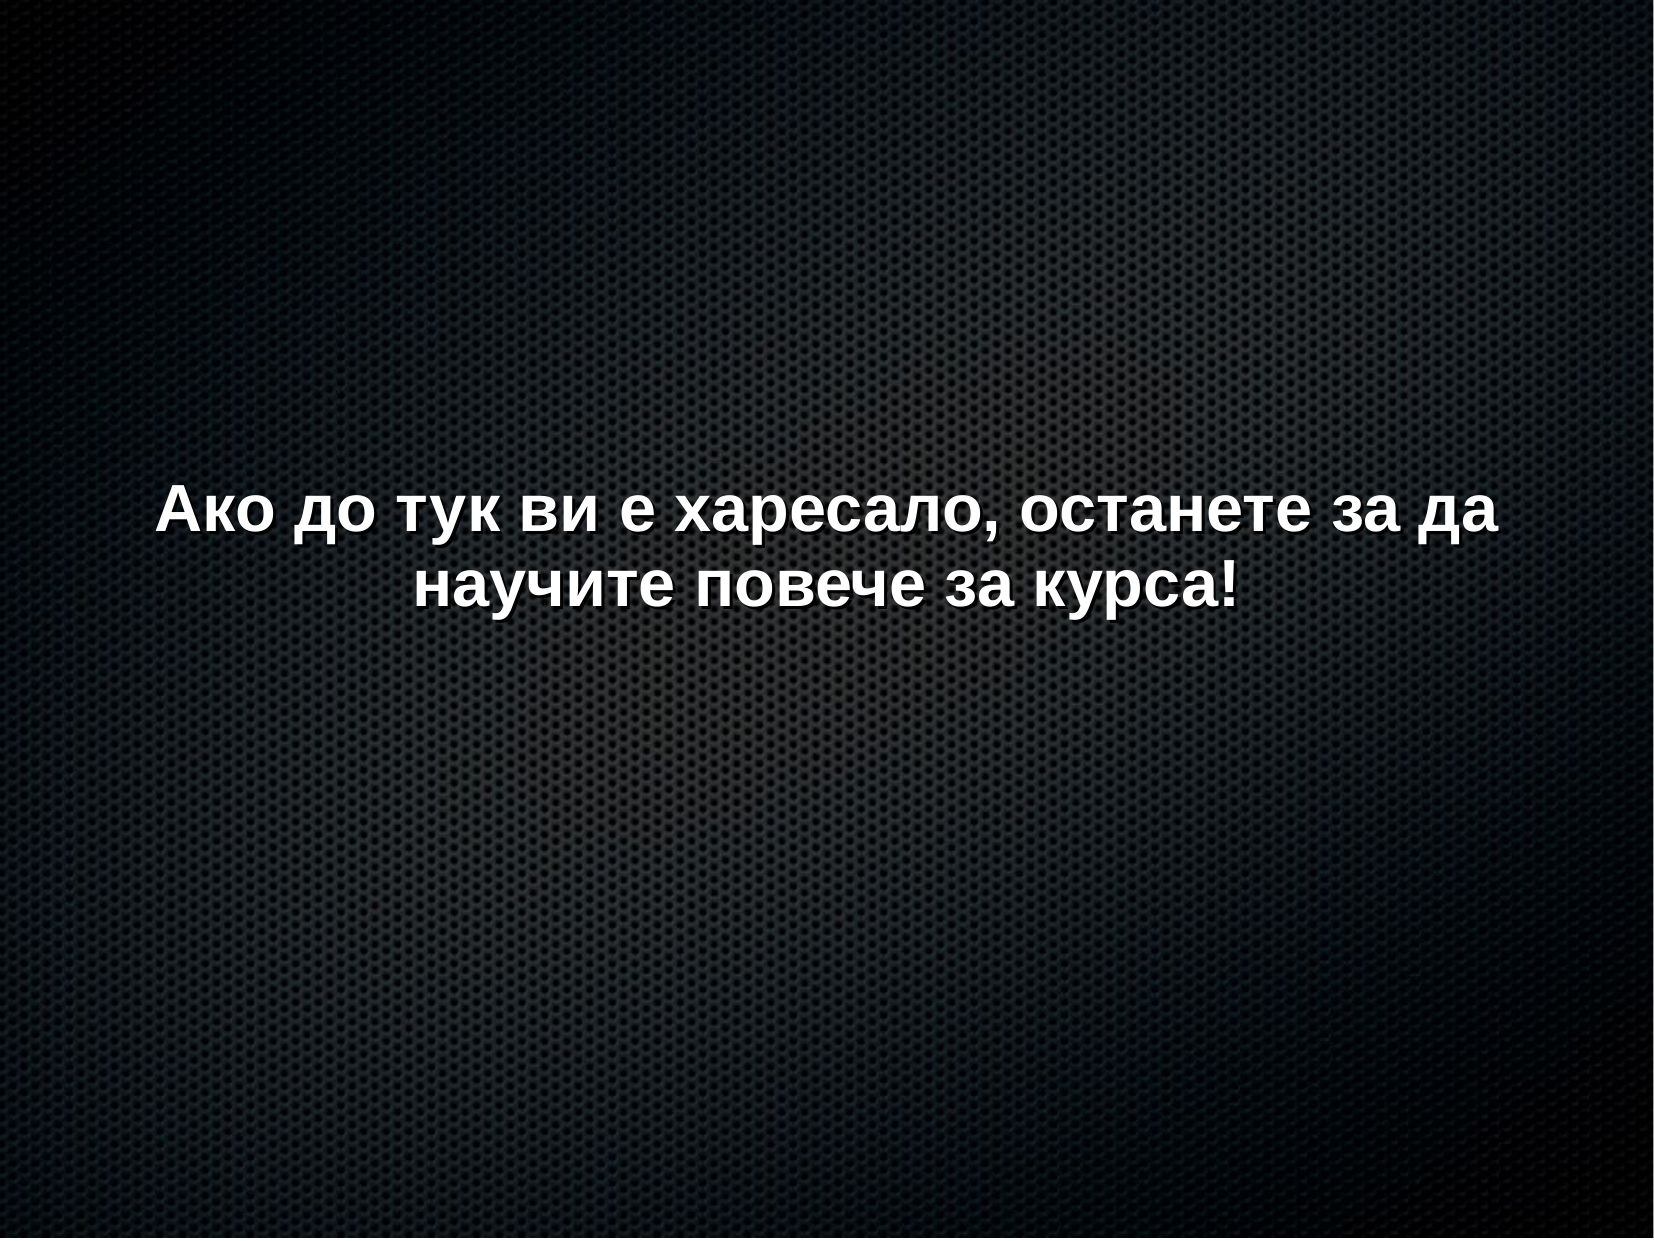

# Ако до тук ви е харесало, останете за да научите повече за курса!